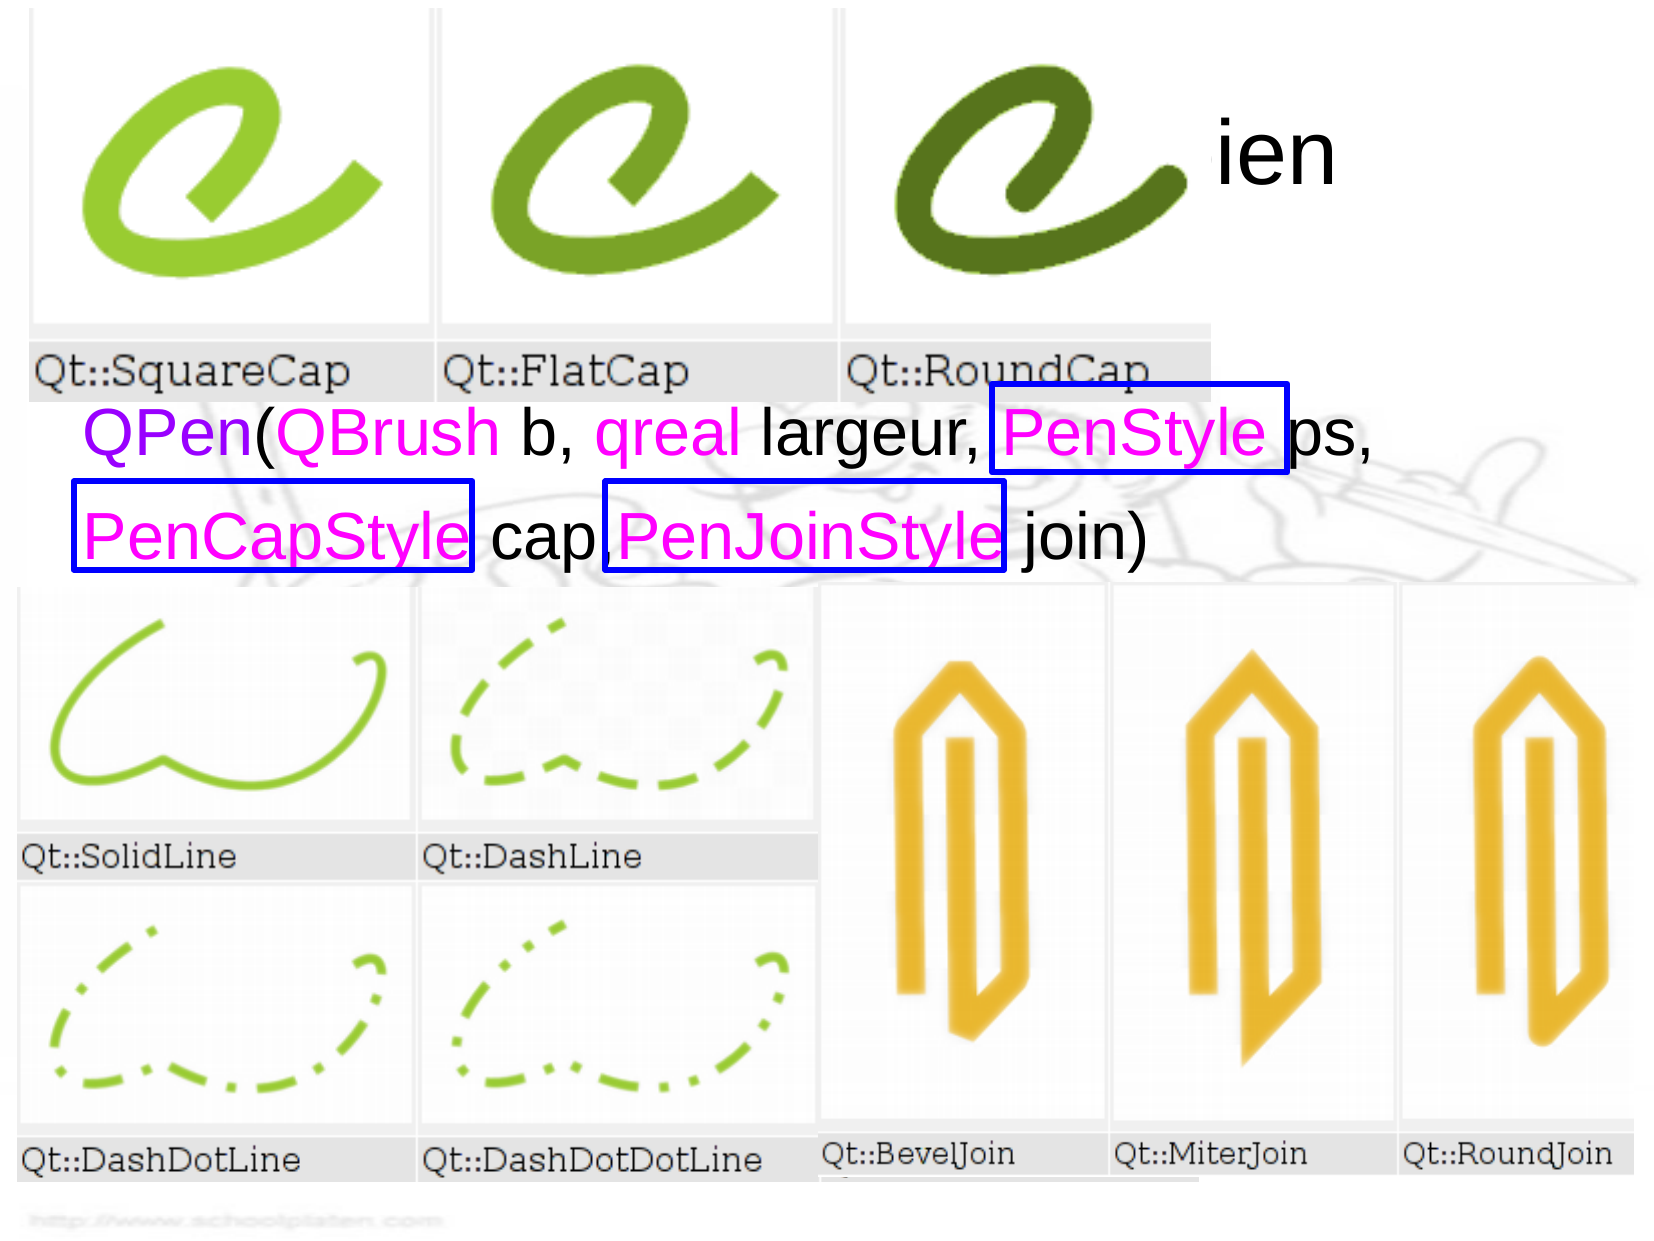

# Les classes qui vont bien
Les effets
QPen(QBrush b, qreal largeur, PenStyle ps,
PenCapStyle cap,PenJoinStyle join)
14